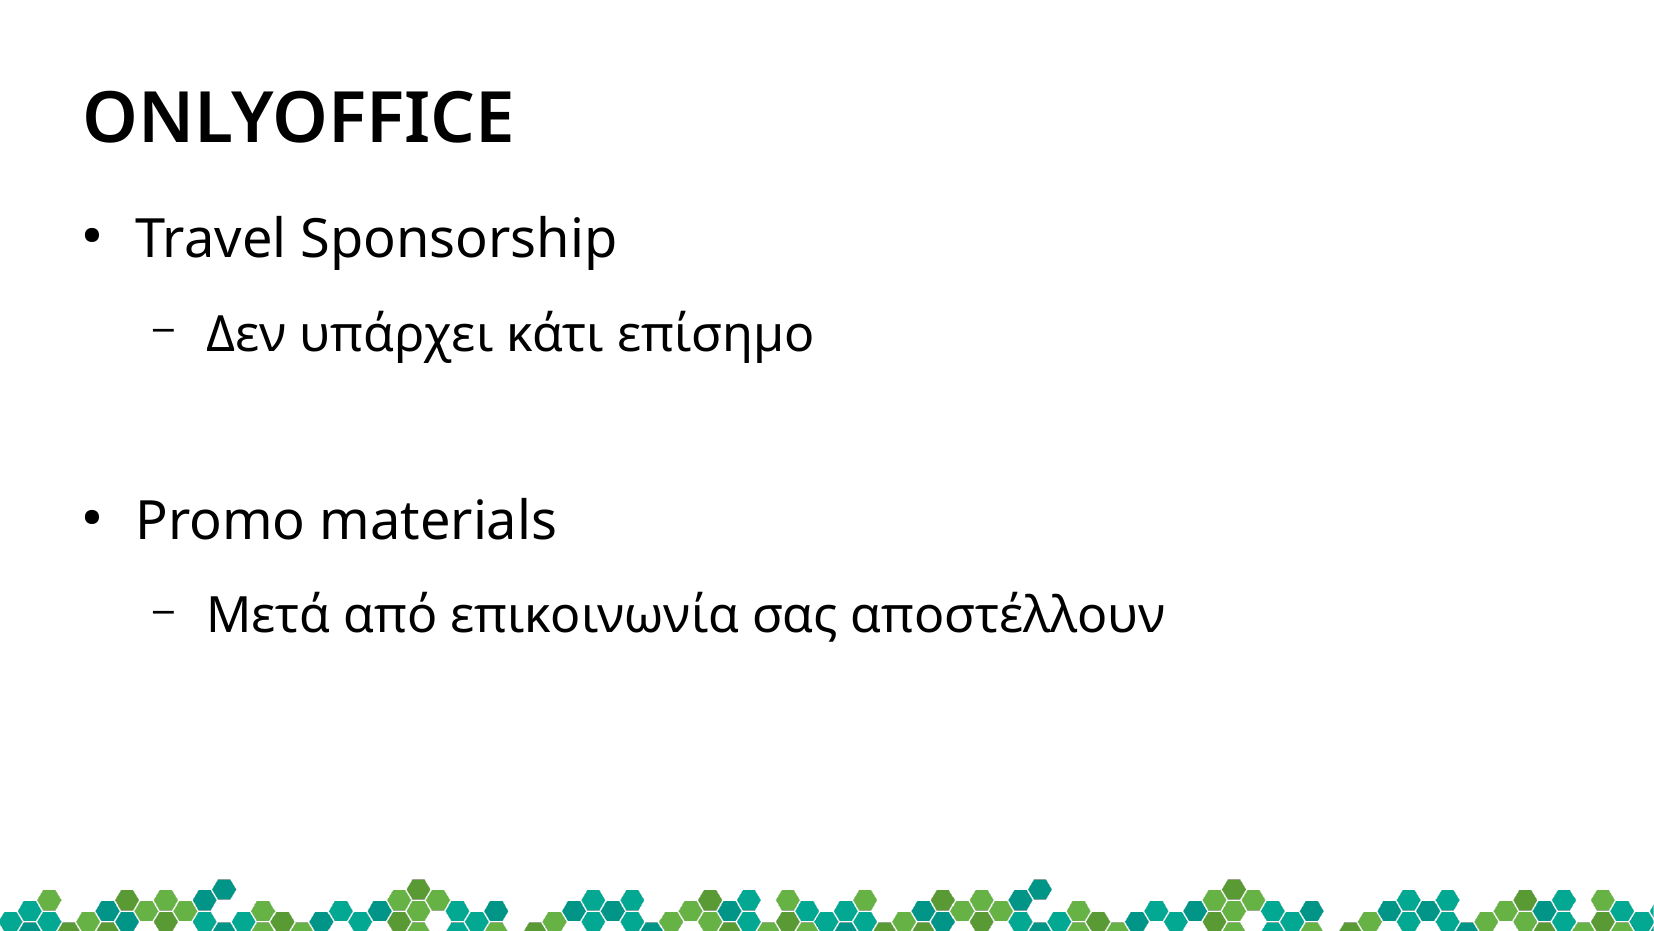

# ONLYOFFICE
Travel Sponsorship
Δεν υπάρχει κάτι επίσημο
Promo materials
Μετά από επικοινωνία σας αποστέλλουν